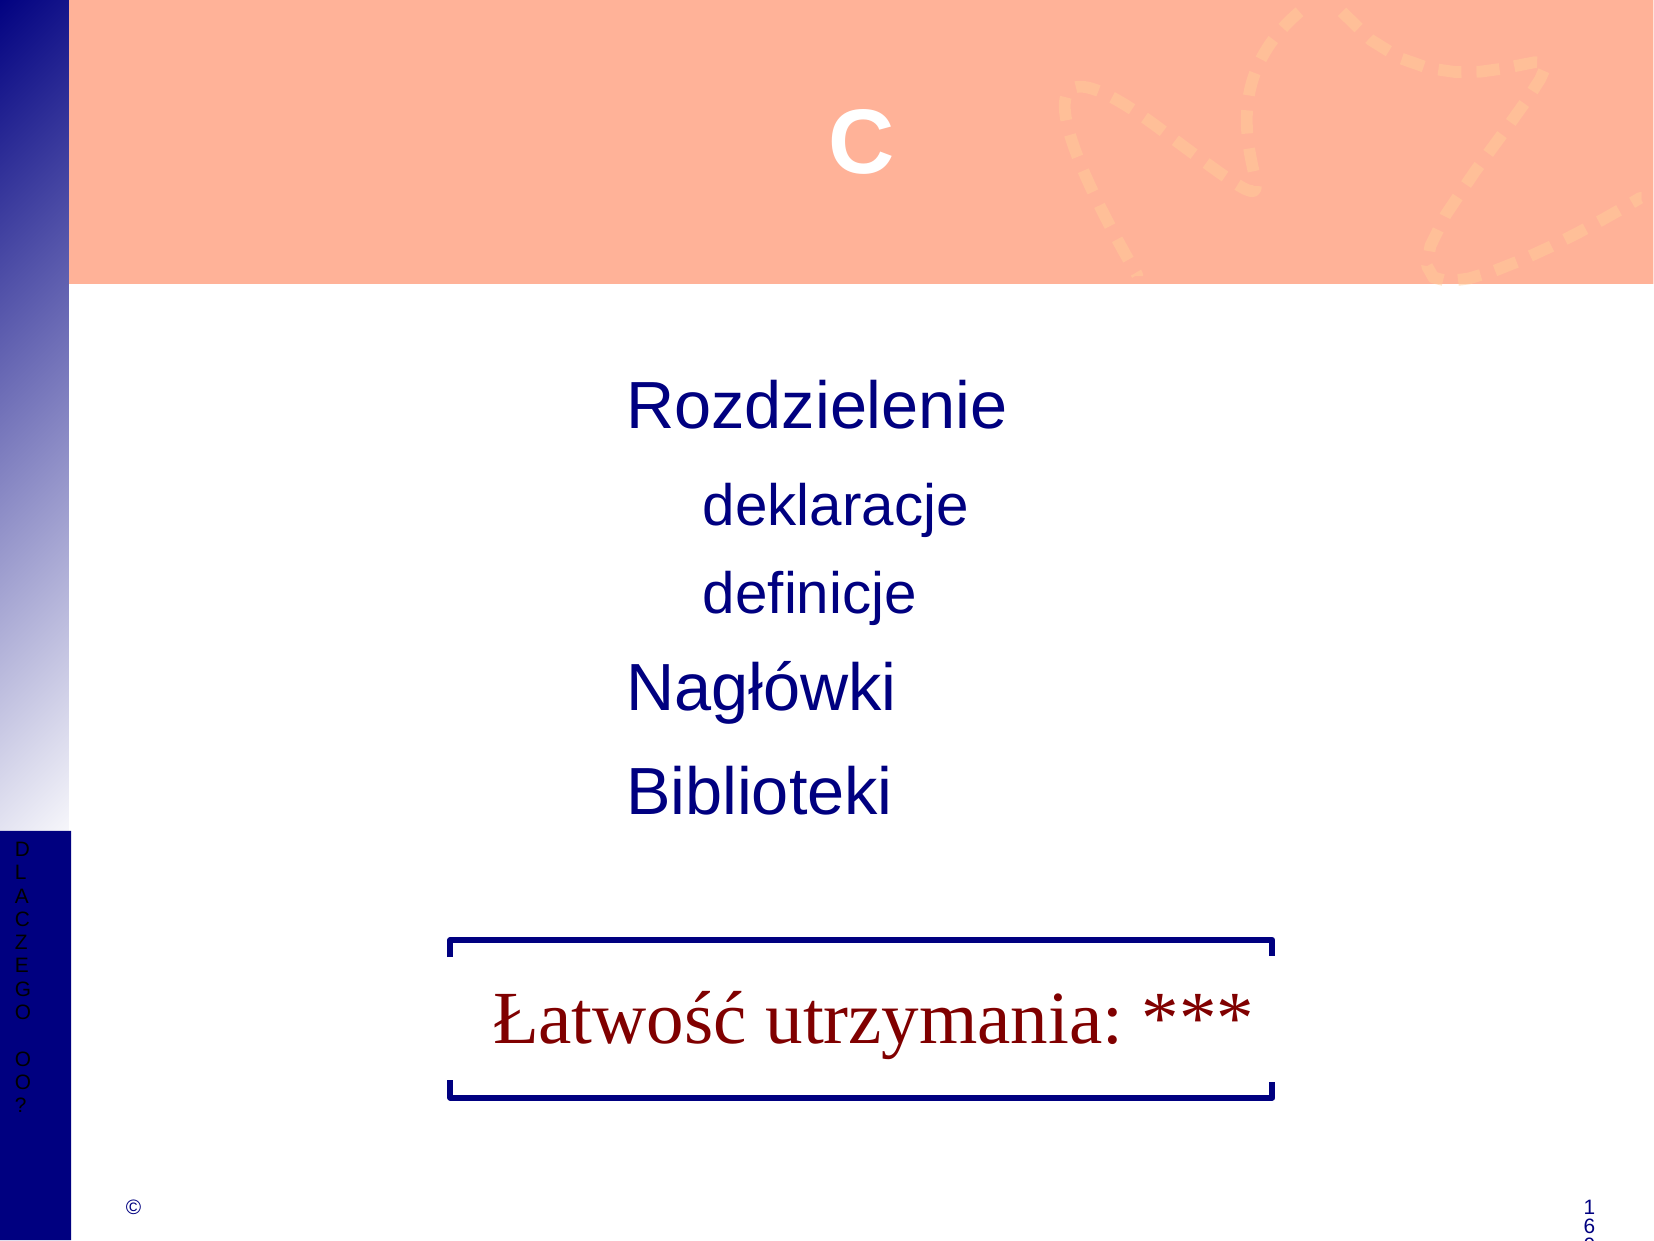

# C
Rozdzielenie
deklaracje
definicje
Nagłówki
Biblioteki
D
L
A
C
Z
E
G
O
O
O
?
Łatwość utrzymania: ***